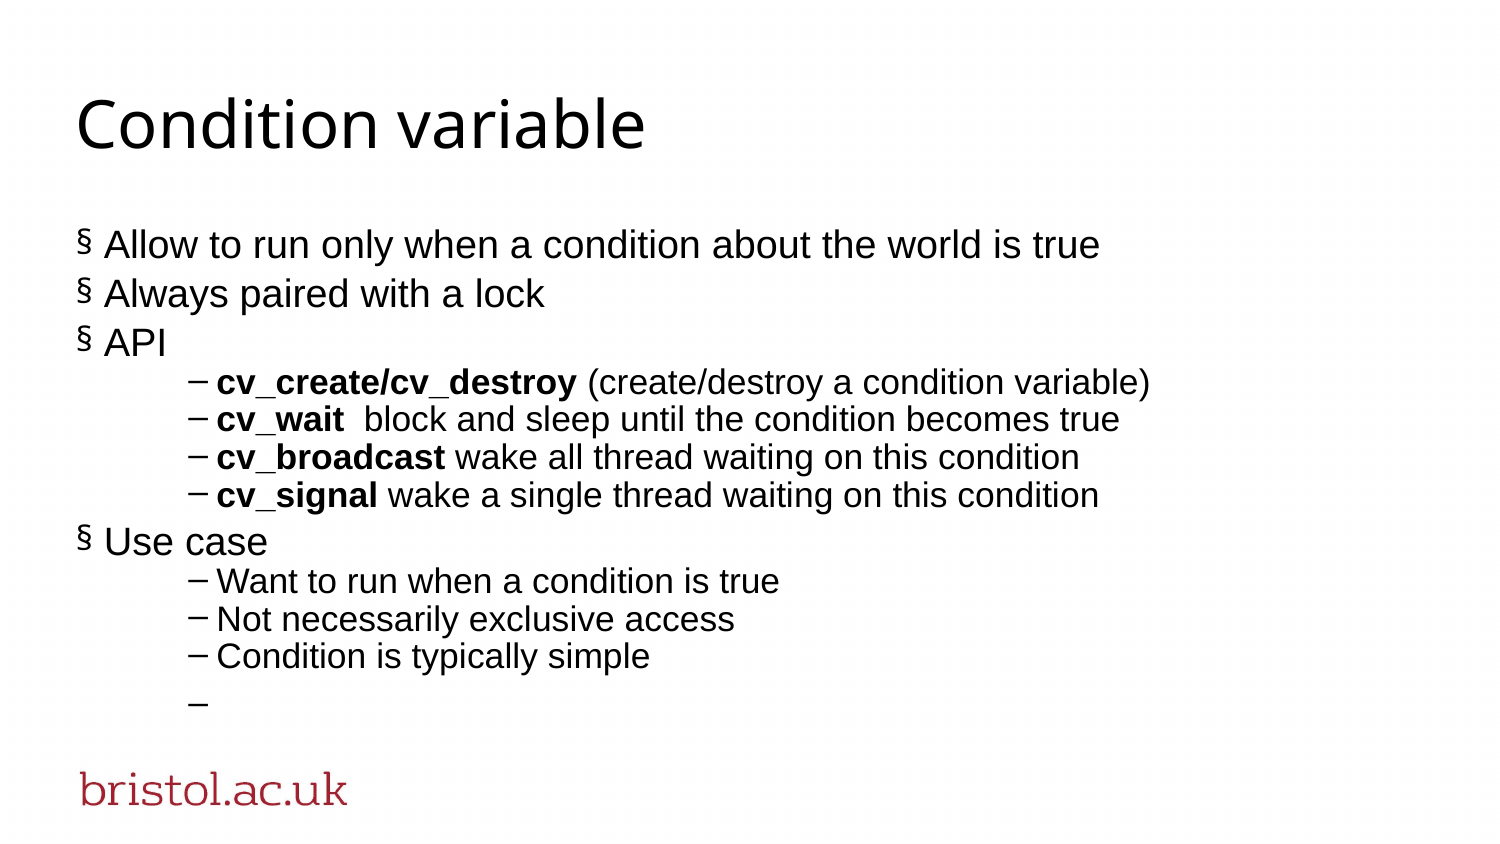

# Condition variable
Allow to run only when a condition about the world is true
Always paired with a lock
API
cv_create/cv_destroy (create/destroy a condition variable)
cv_wait block and sleep until the condition becomes true
cv_broadcast wake all thread waiting on this condition
cv_signal wake a single thread waiting on this condition
Use case
Want to run when a condition is true
Not necessarily exclusive access
Condition is typically simple